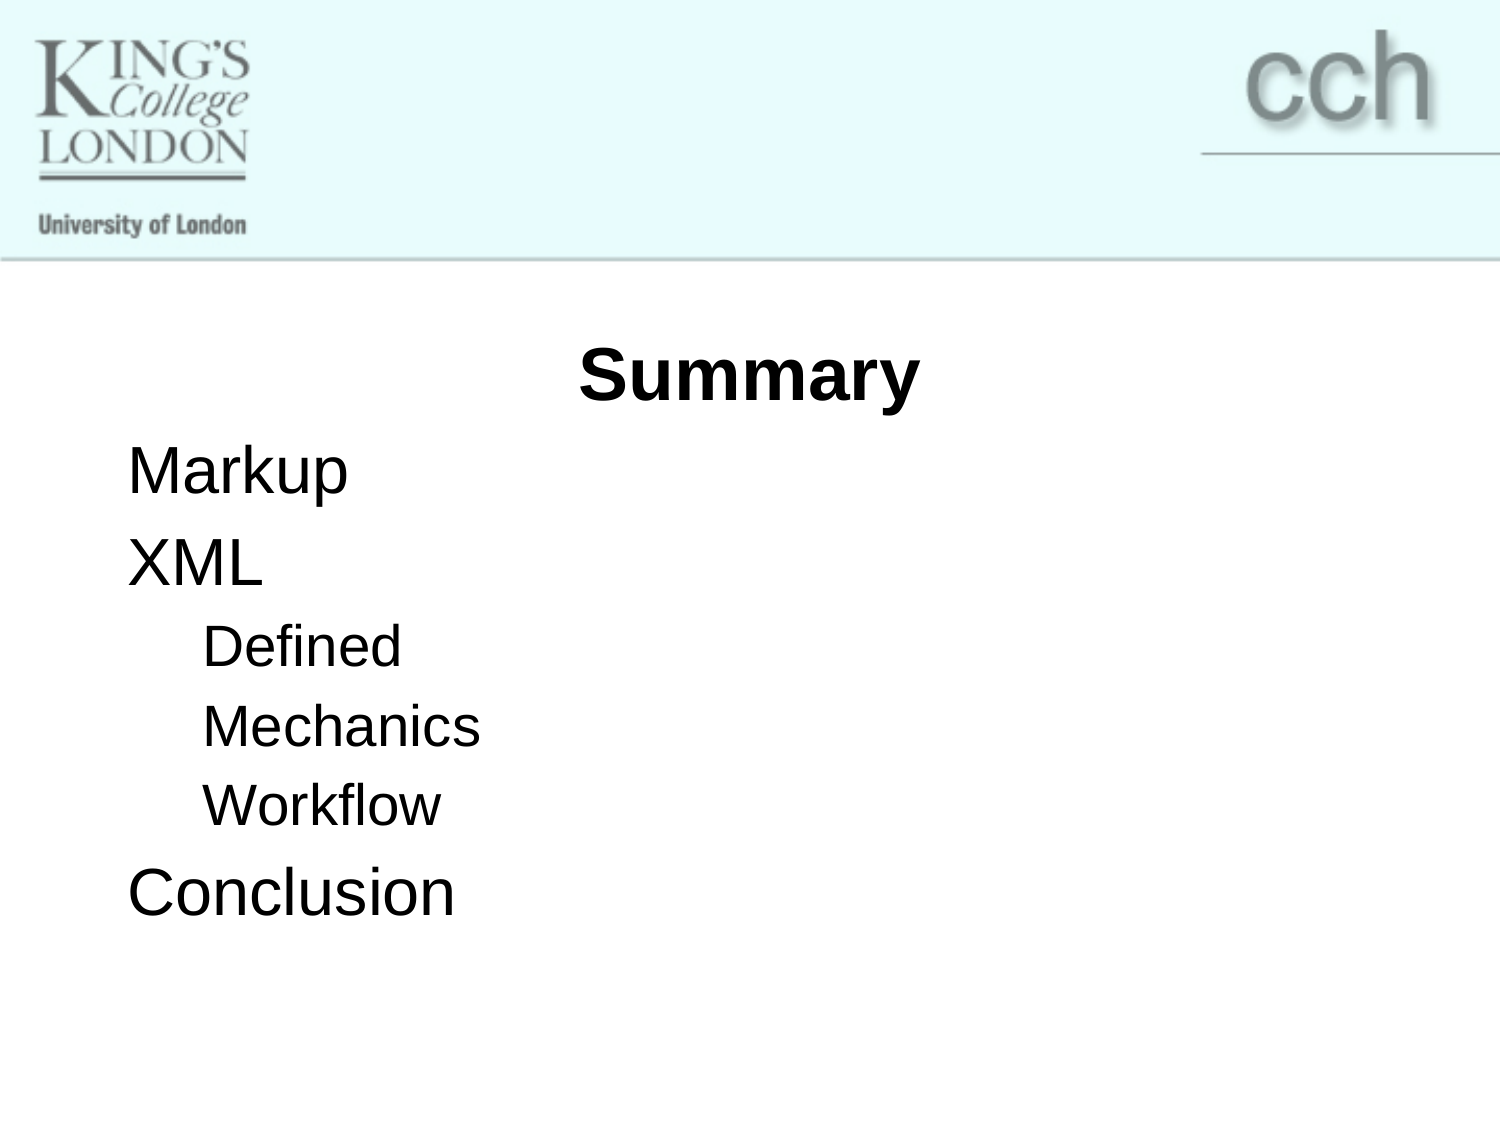

# Summary
Markup
XML
Defined
Mechanics
Workflow
Conclusion